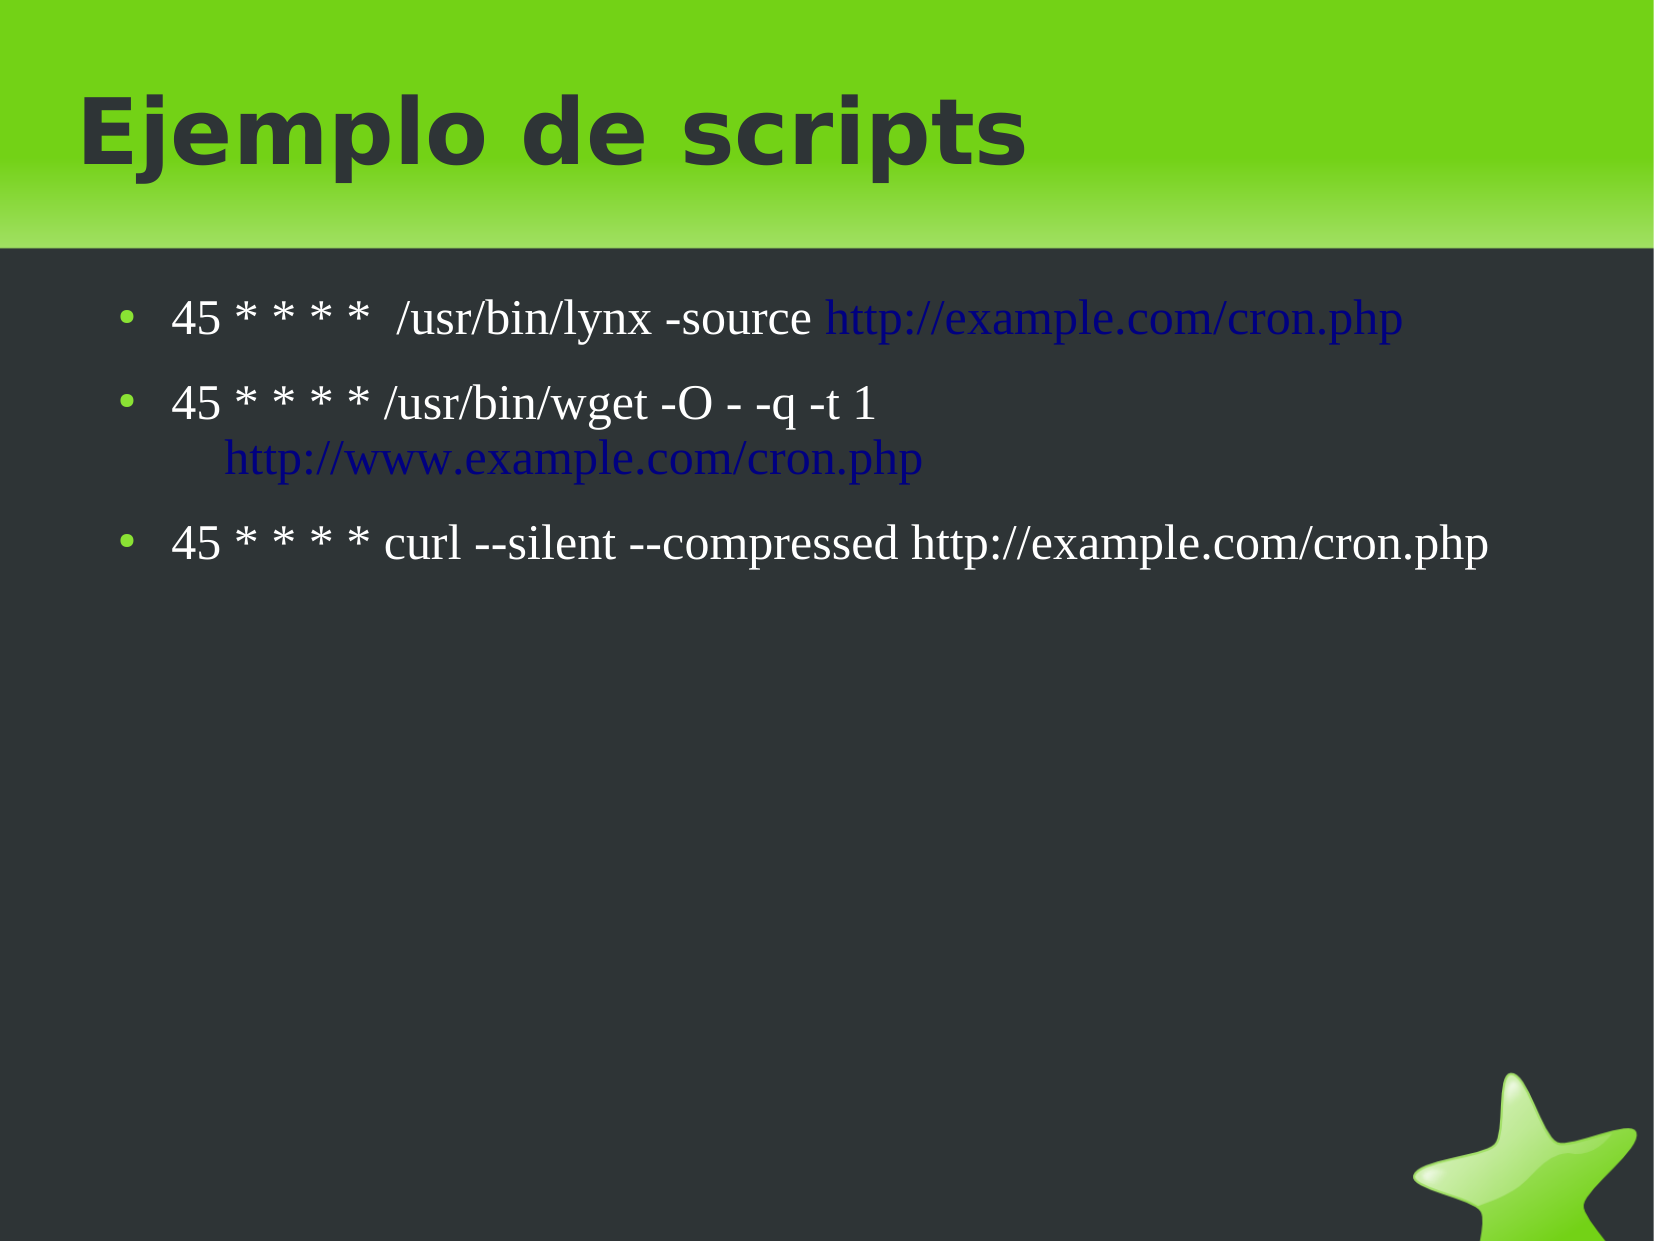

# Ejemplo de scripts
45 * * * * /usr/bin/lynx -source http://example.com/cron.php
45 * * * * /usr/bin/wget -O - -q -t 1 http://www.example.com/cron.php
45 * * * * curl --silent --compressed http://example.com/cron.php